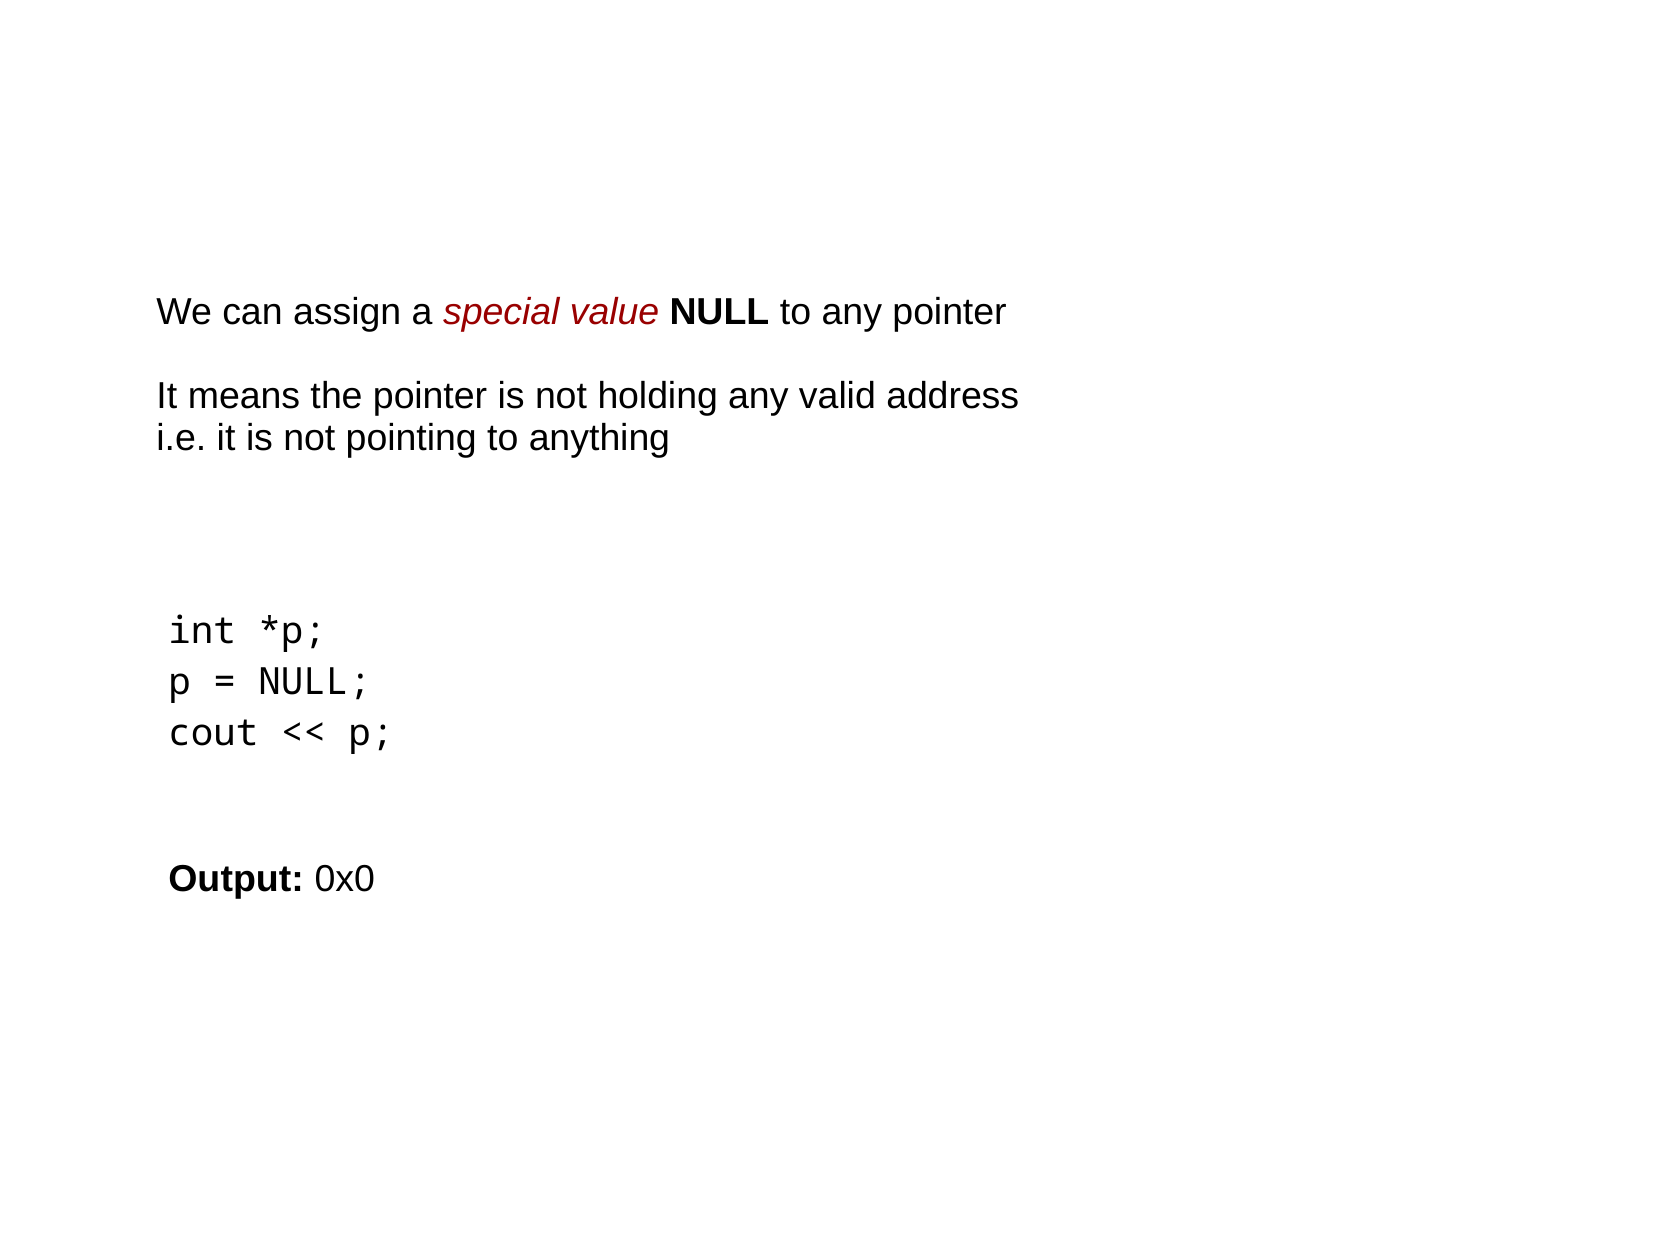

We can assign a special value NULL to any pointer
It means the pointer is not holding any valid address
i.e. it is not pointing to anything
int *p;
p = NULL;
cout << p;
Output: 0x0